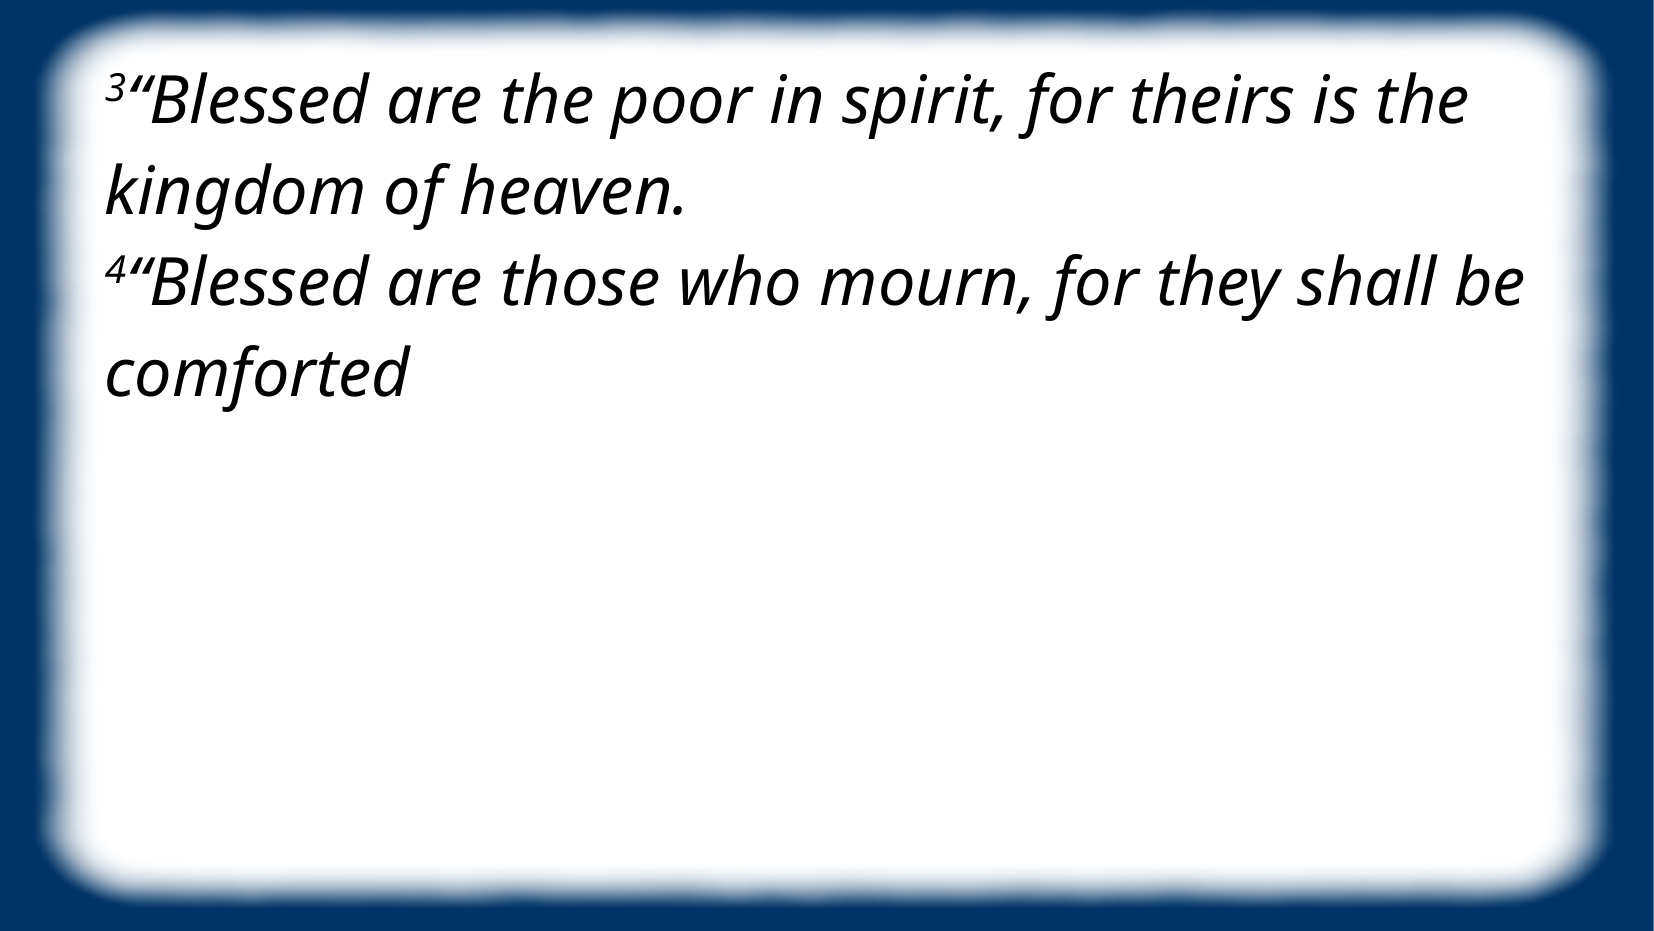

3“Blessed are the poor in spirit, for theirs is the kingdom of heaven.
4“Blessed are those who mourn, for they shall be comforted